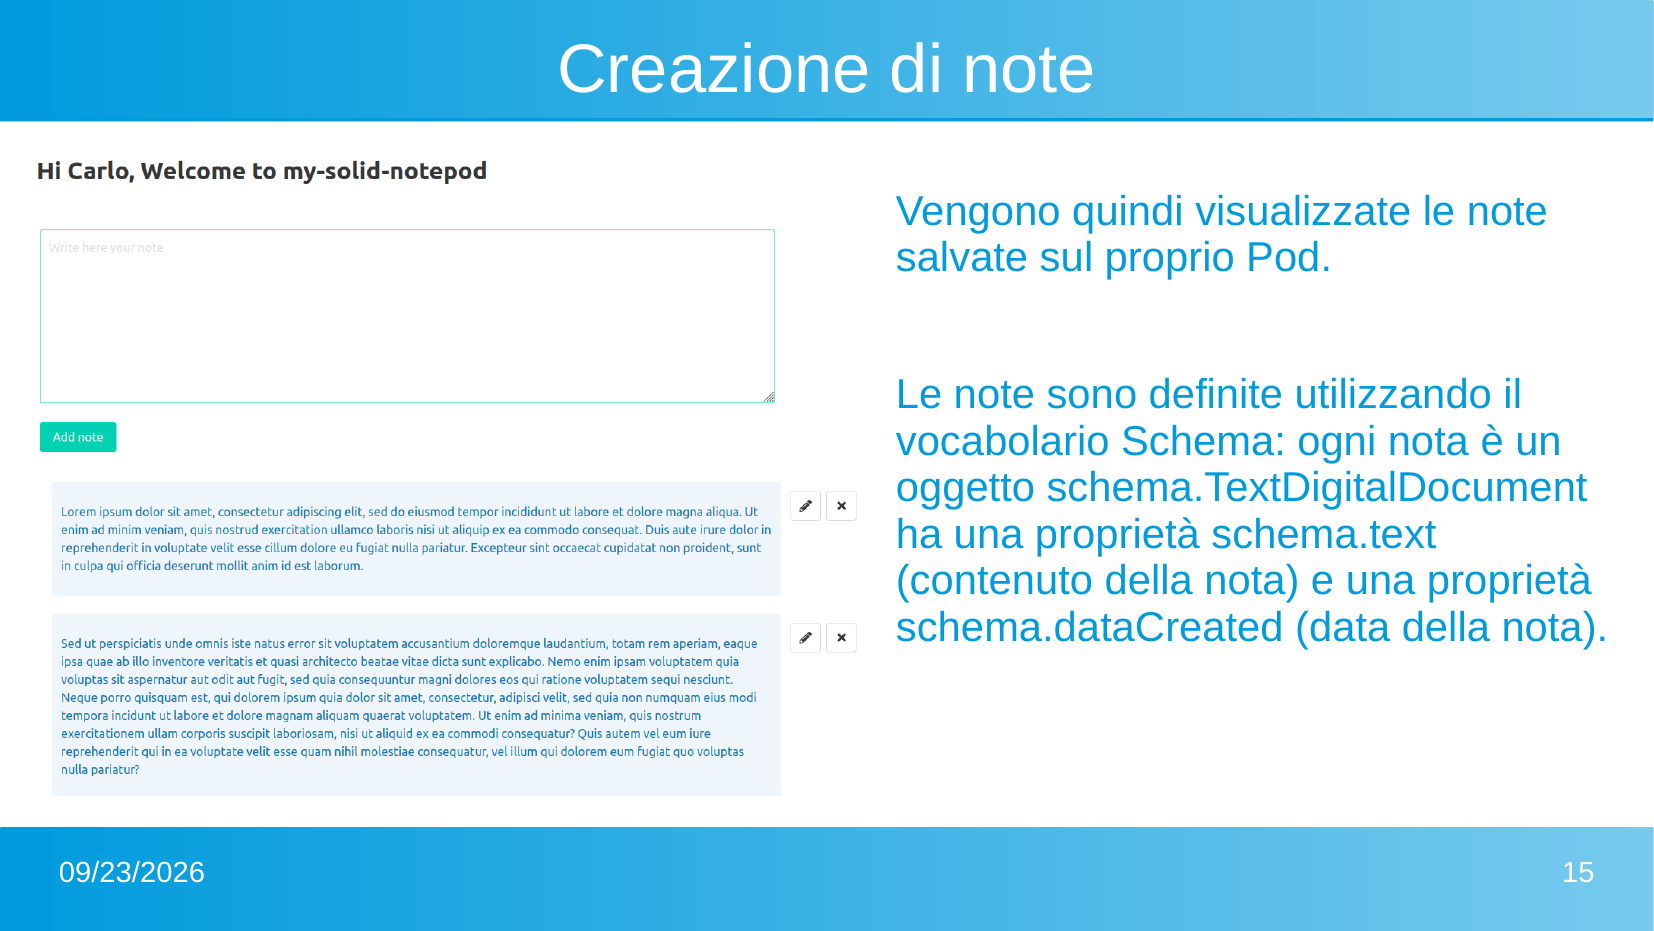

# Creazione di note
Vengono quindi visualizzate le note salvate sul proprio Pod.
Le note sono definite utilizzando il vocabolario Schema: ogni nota è un oggetto schema.TextDigitalDocument ha una proprietà schema.text (contenuto della nota) e una proprietà schema.dataCreated (data della nota).
15